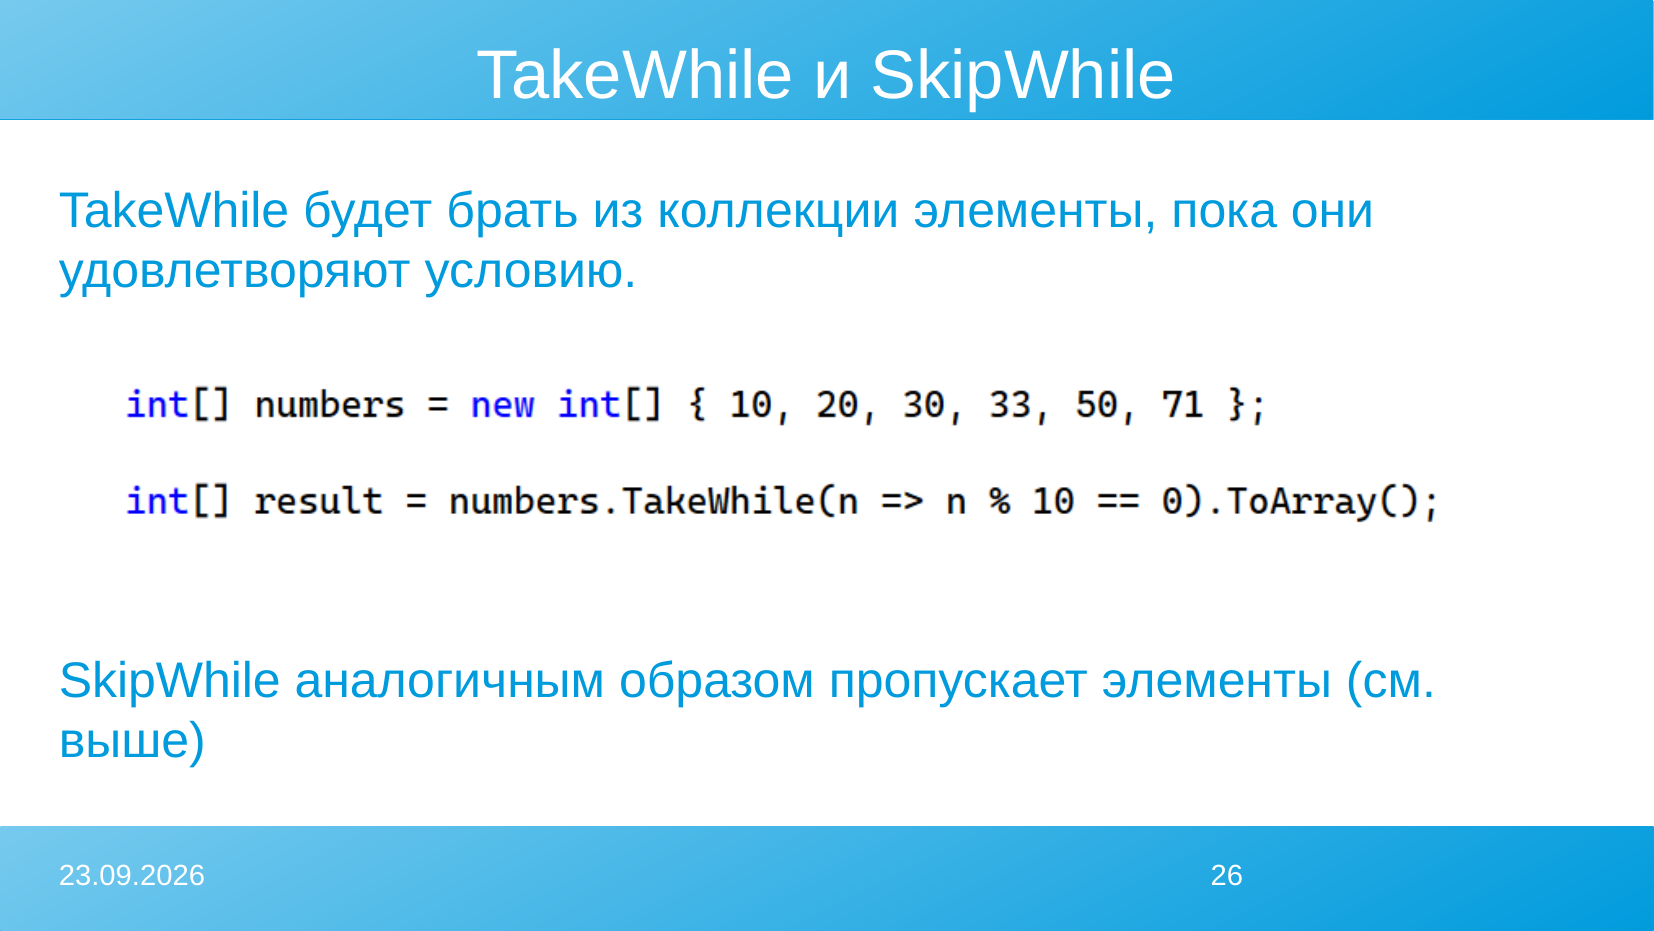

# TakeWhile и SkipWhile
TakeWhile будет брать из коллекции элементы, пока они удовлетворяют условию.
SkipWhile аналогичным образом пропускает элементы (см. выше)